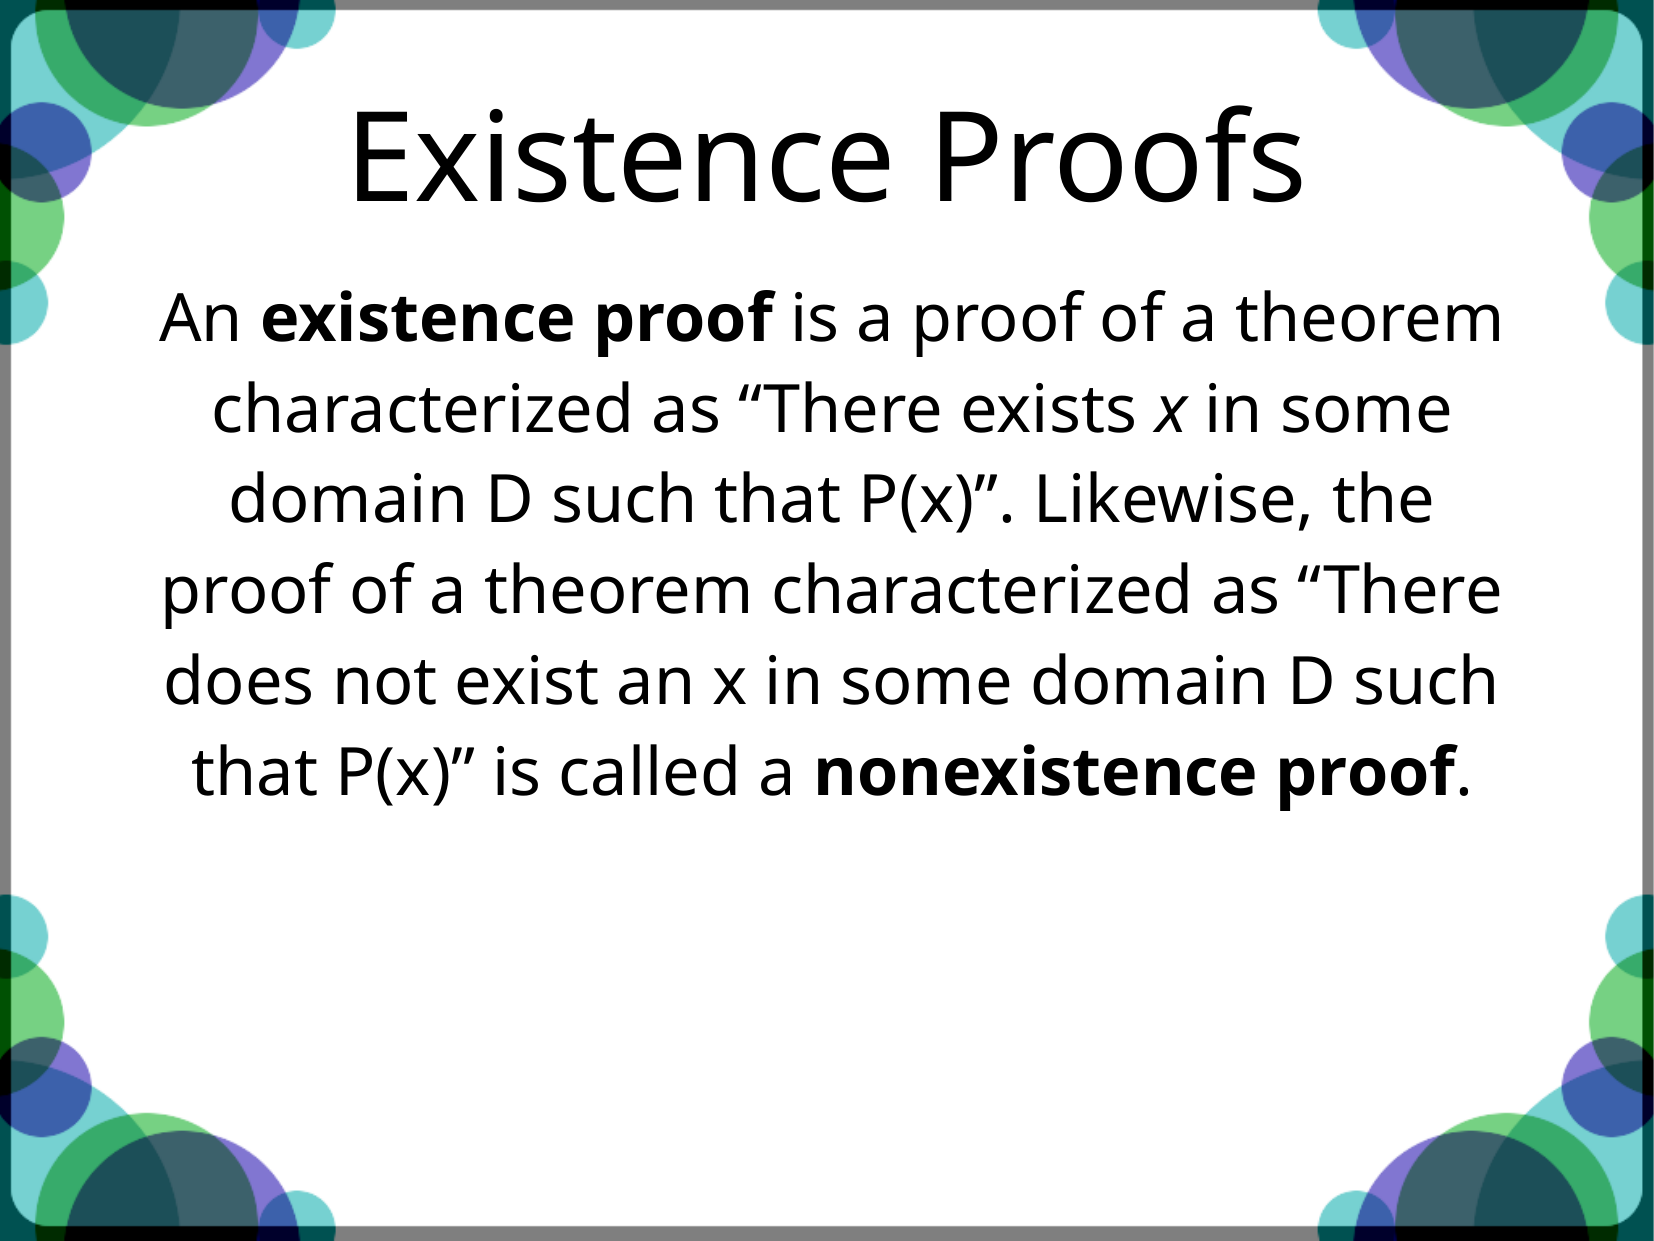

# Existence Proofs
An existence proof is a proof of a theorem characterized as “There exists x in some domain D such that P(x)”. Likewise, the proof of a theorem characterized as “There does not exist an x in some domain D such that P(x)” is called a nonexistence proof.